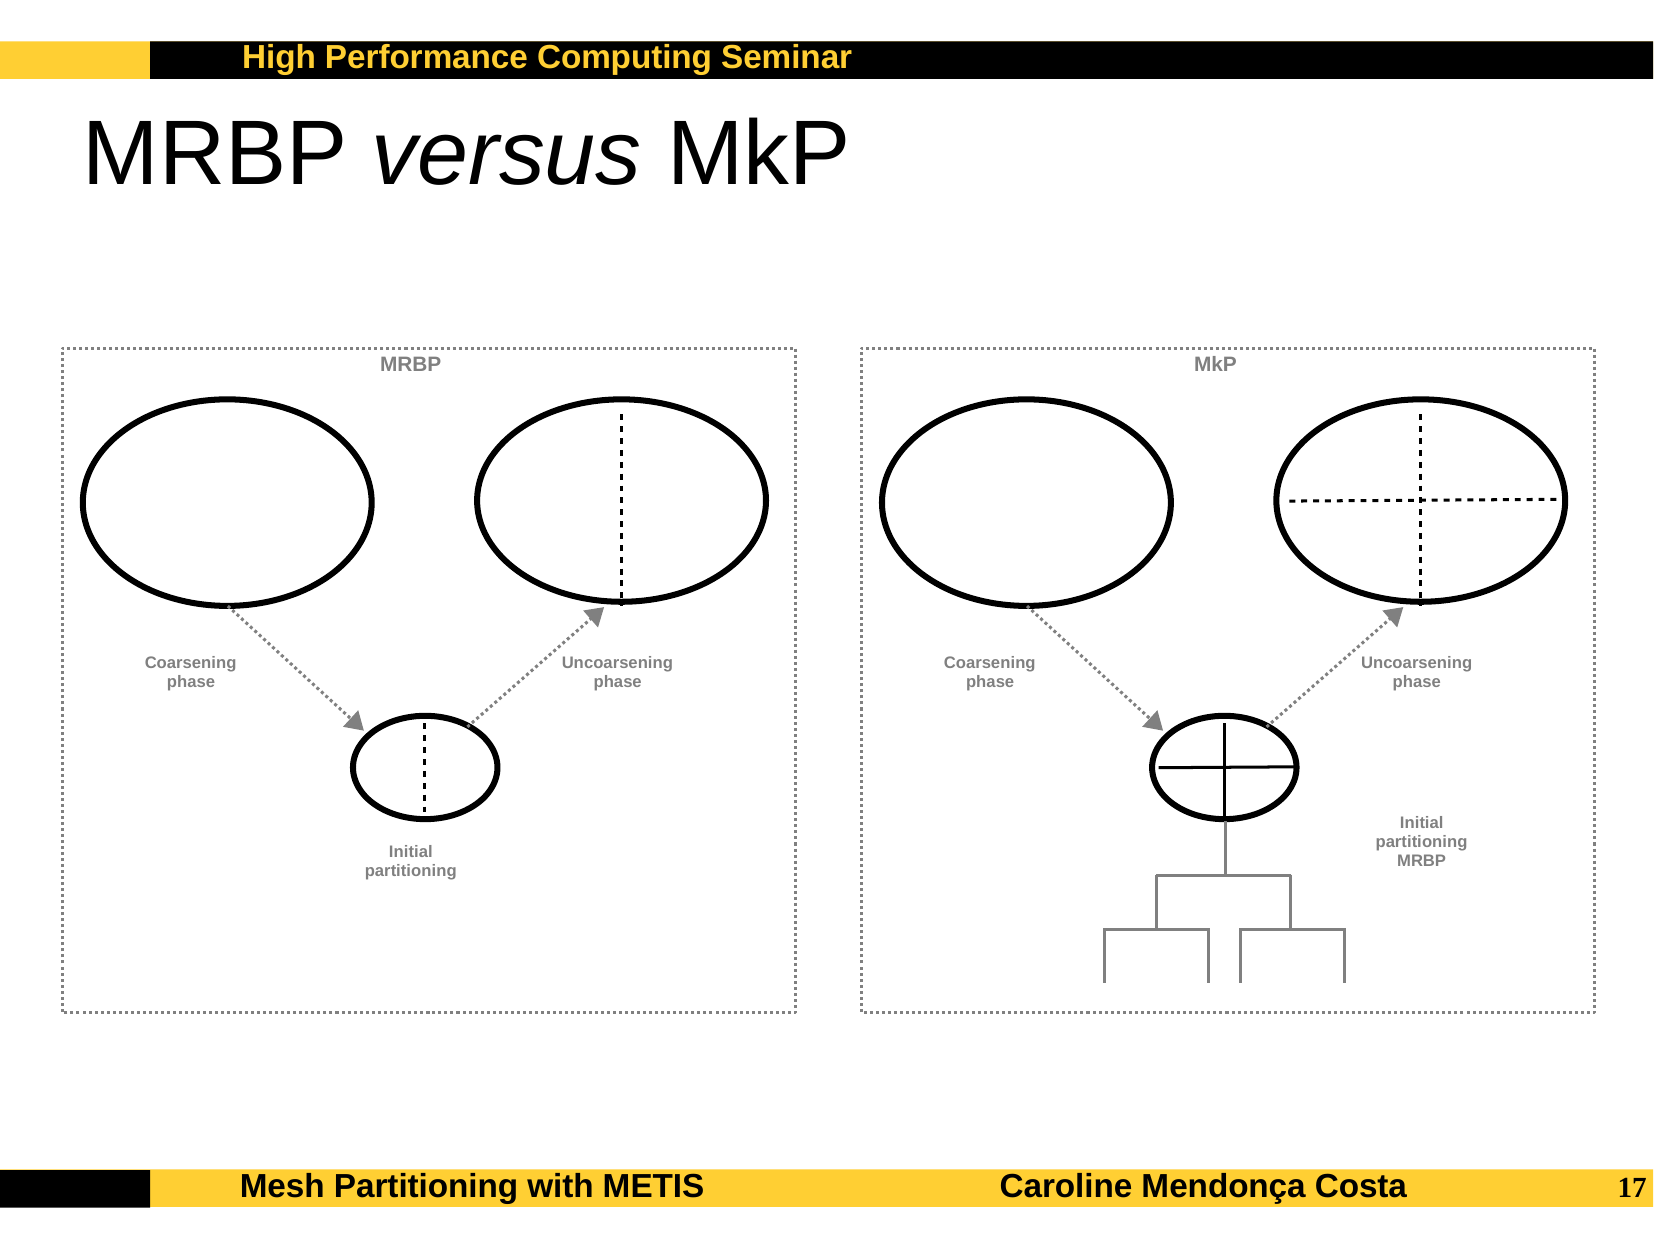

# MRBP versus MkP
MRBP
Coarsening
phase
Uncoarsening
phase
Initial
partitioning
MkP
Coarsening
phase
Uncoarsening
phase
Initial
partitioning
MRBP
17